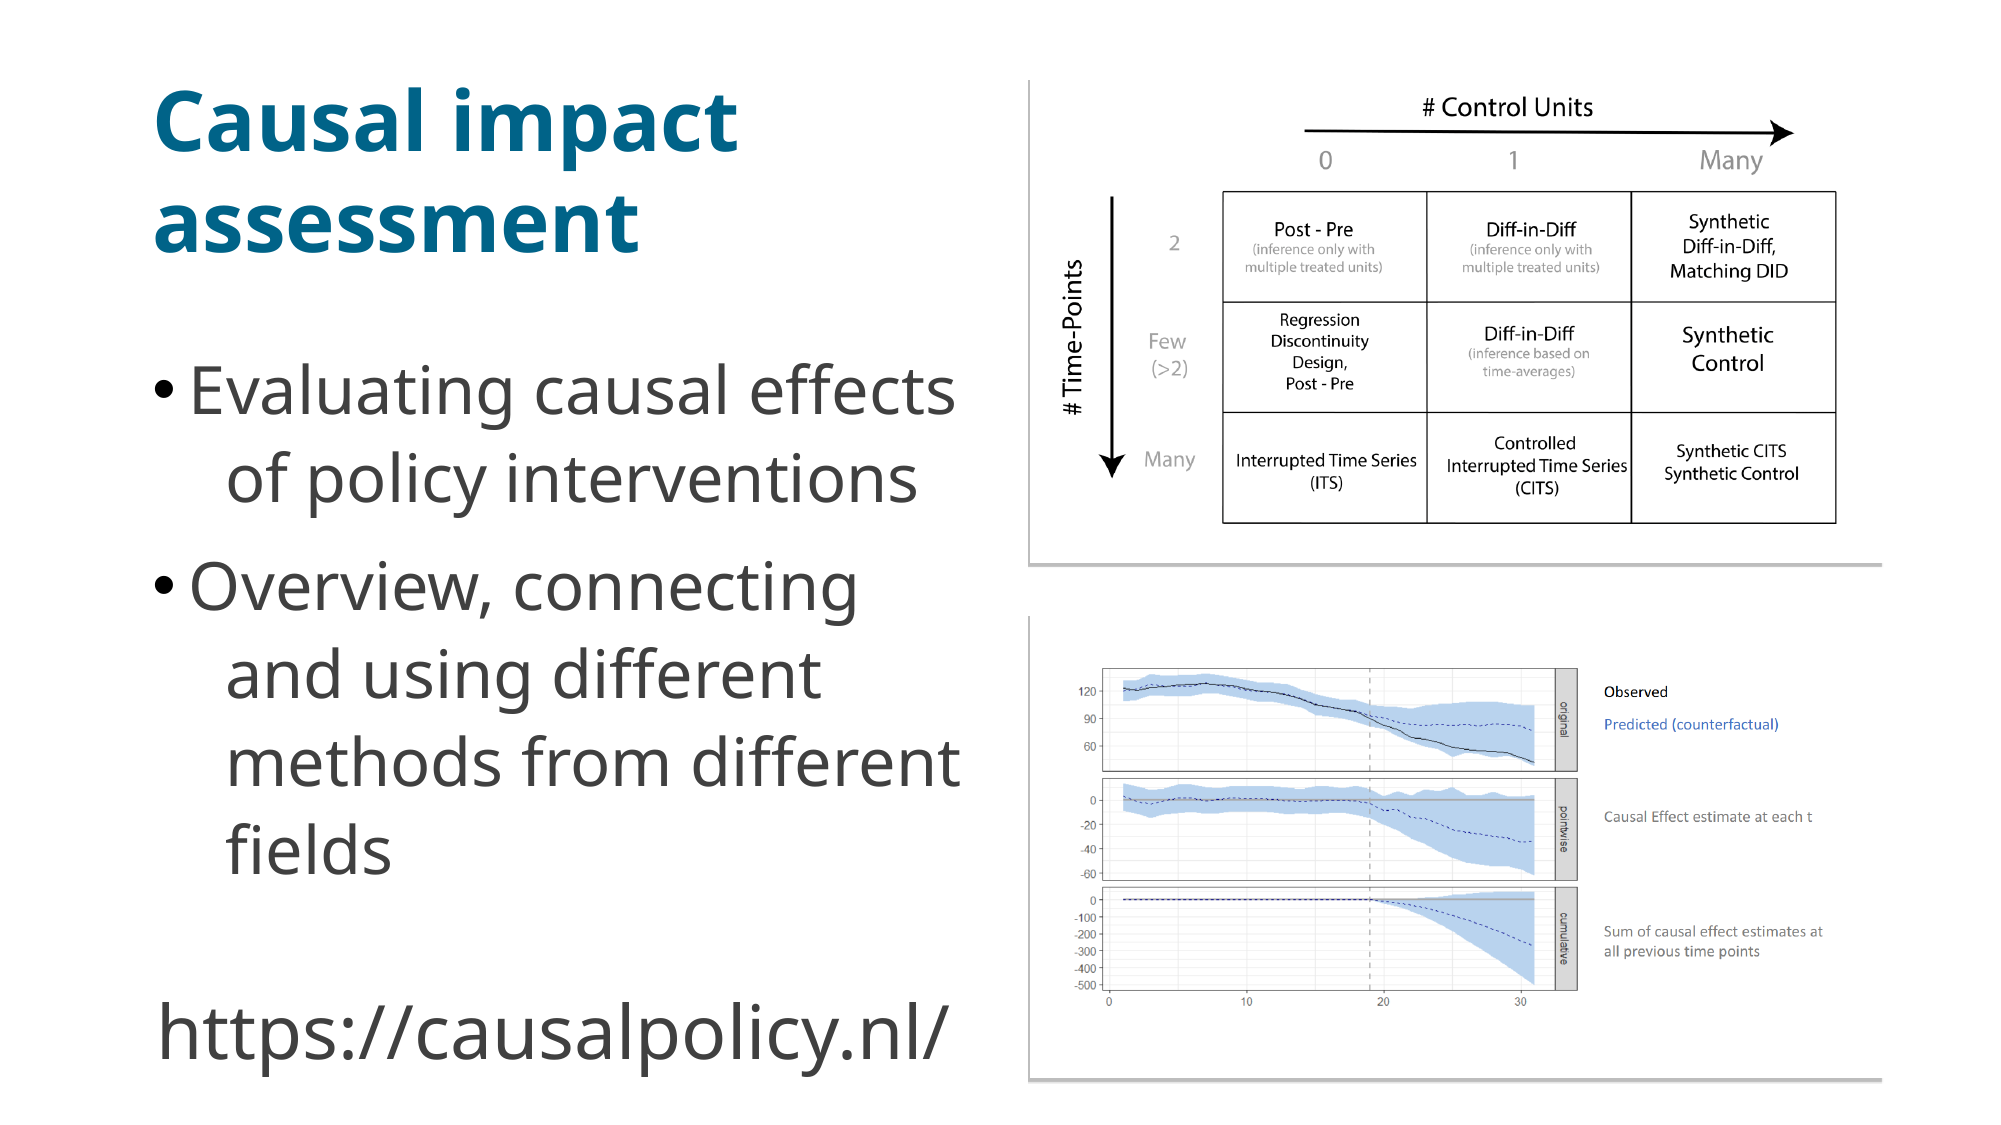

# Causal impact assessment
Evaluating causal effects of policy interventions
Overview, connecting and using different methods from different fields
https://causalpolicy.nl/